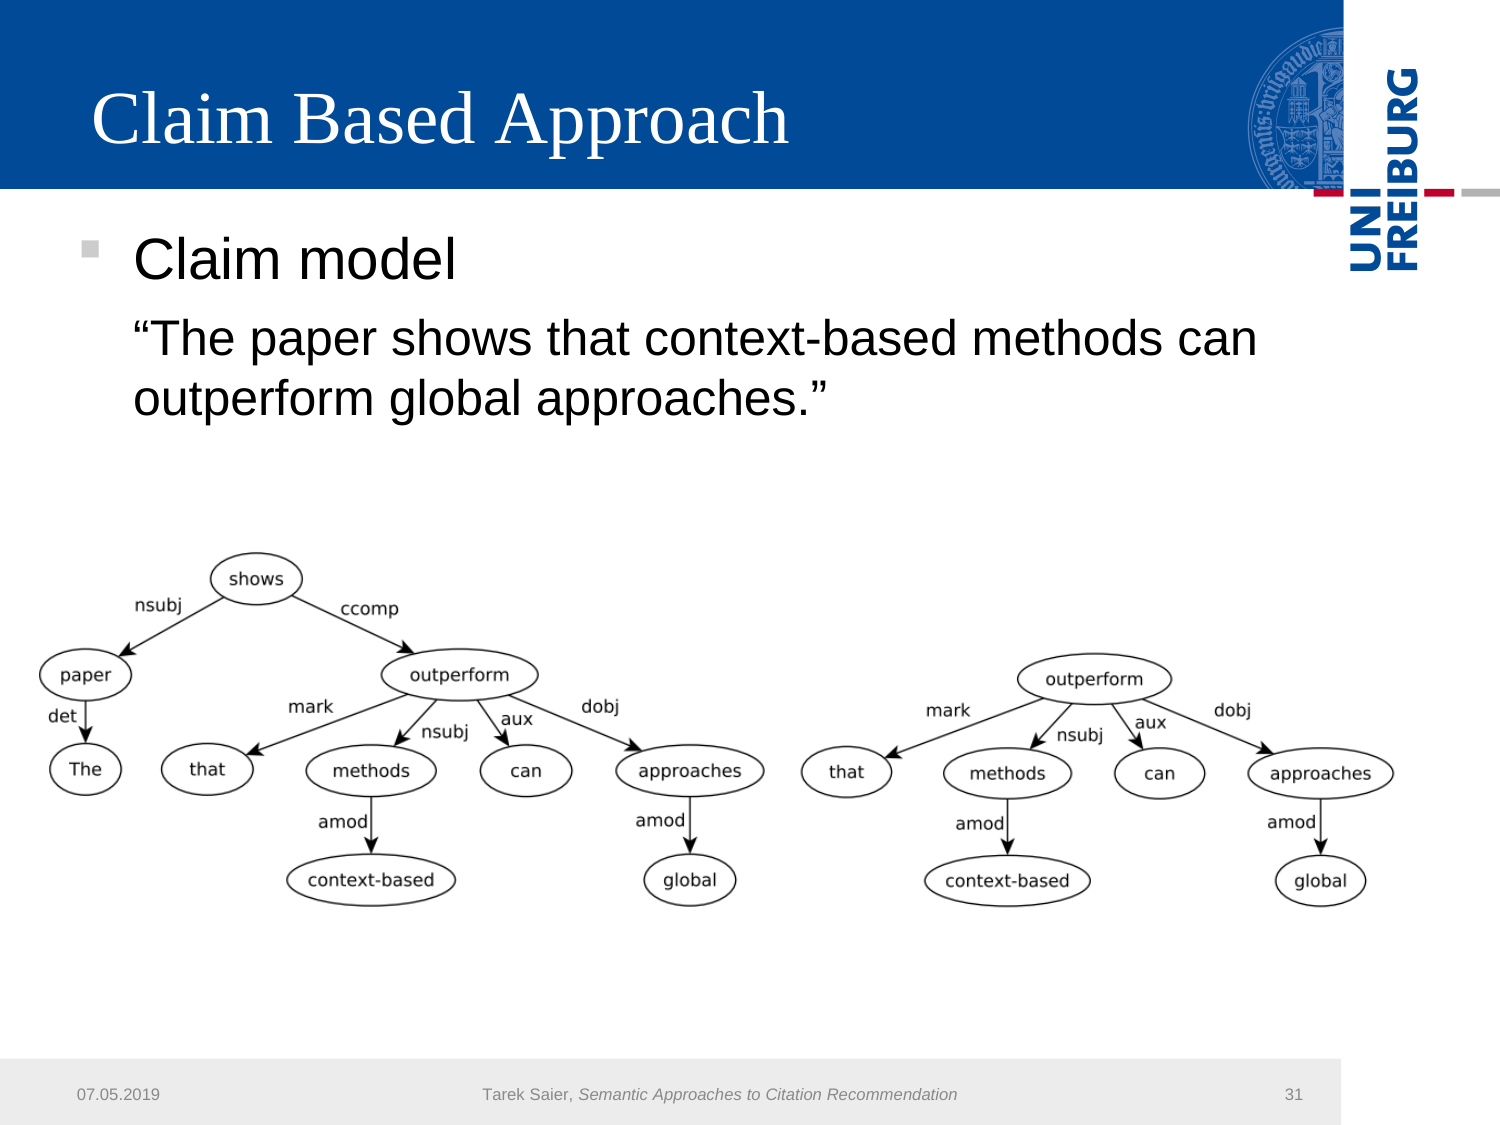

# Claim Based Approach
Claim model
“The paper shows that context-based methods can outperform global approaches.”
Präsentationstitel
31